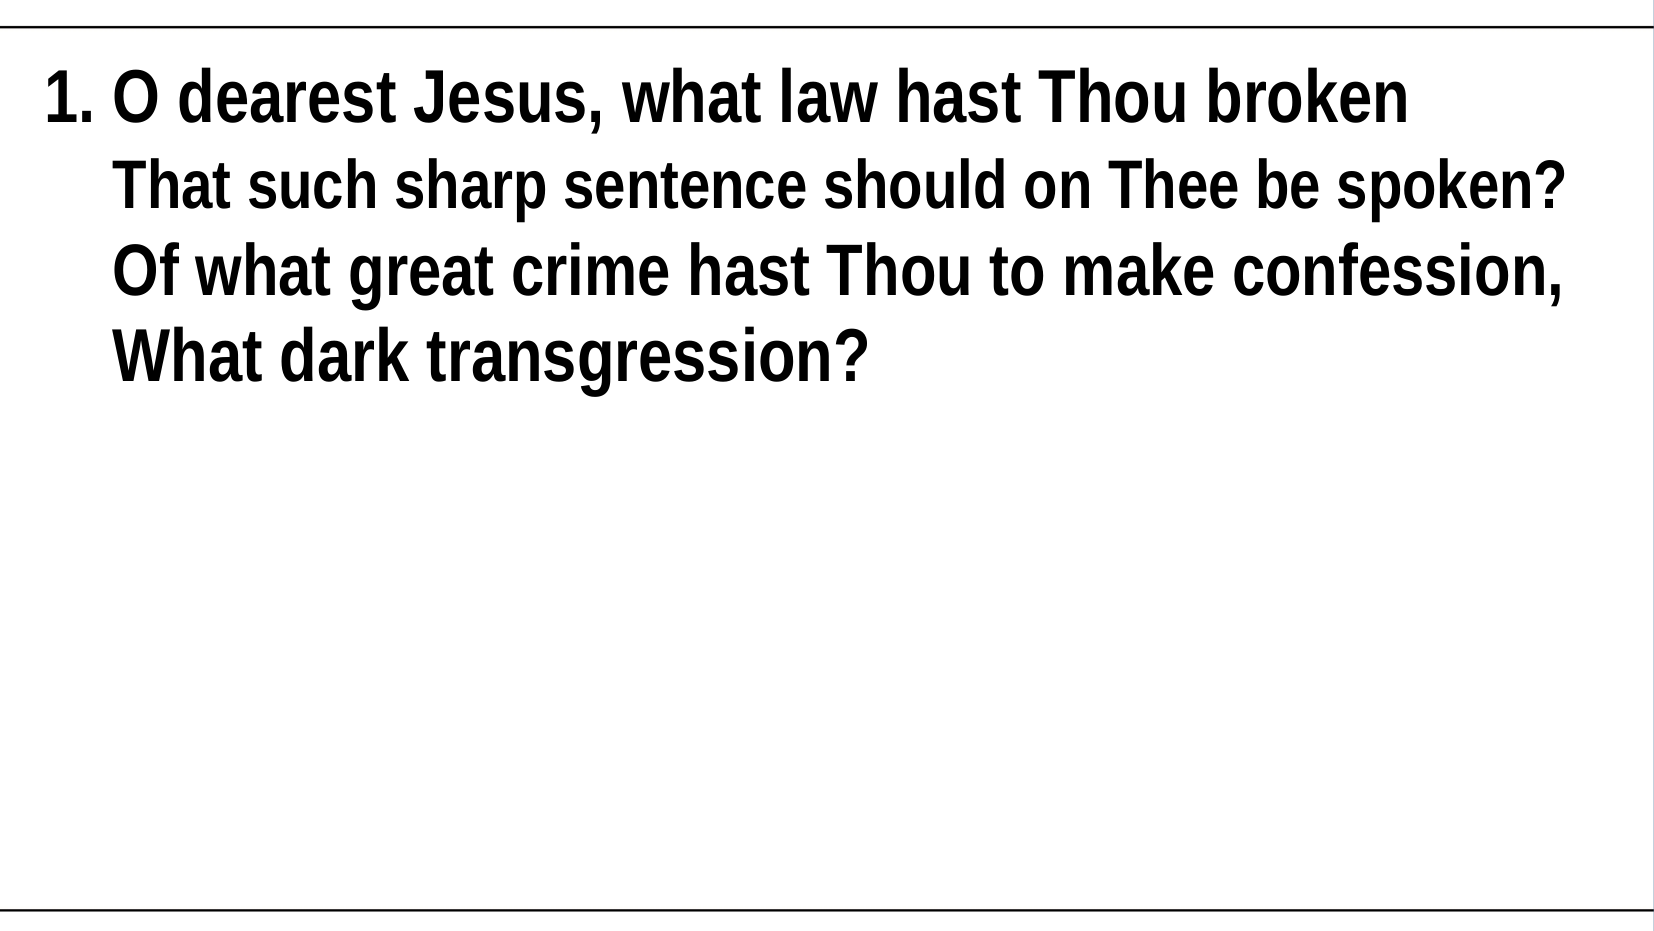

1. O dearest Jesus, what law hast Thou broken
 That such sharp sentence should on Thee be spoken?
 Of what great crime hast Thou to make confession,
 What dark transgression?